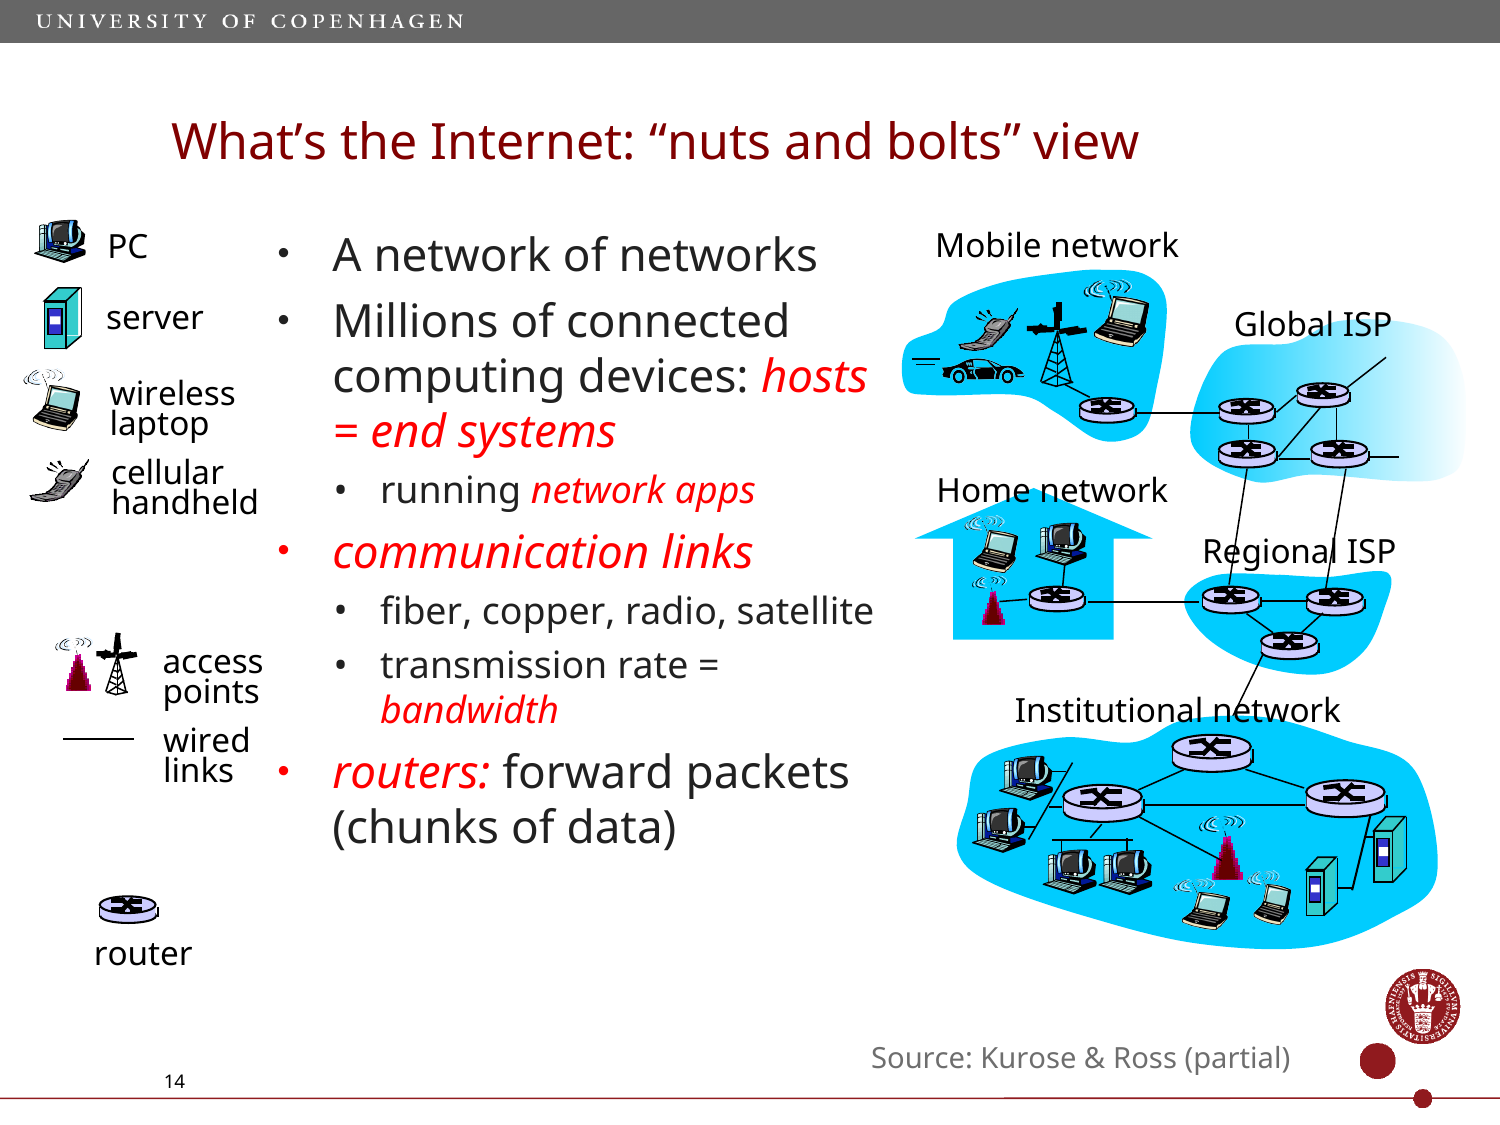

What’s the Internet: “nuts and bolts” view
Mobile network
Global ISP
Home network
Regional ISP
Institutional network
PC
server
wireless
laptop
cellular
handheld
A network of networks
Millions of connected computing devices: hosts = end systems
running network apps
communication links
fiber, copper, radio, satellite
transmission rate = bandwidth
routers: forward packets (chunks of data)
access
points
wired
links
router
Source: Kurose & Ross (partial)